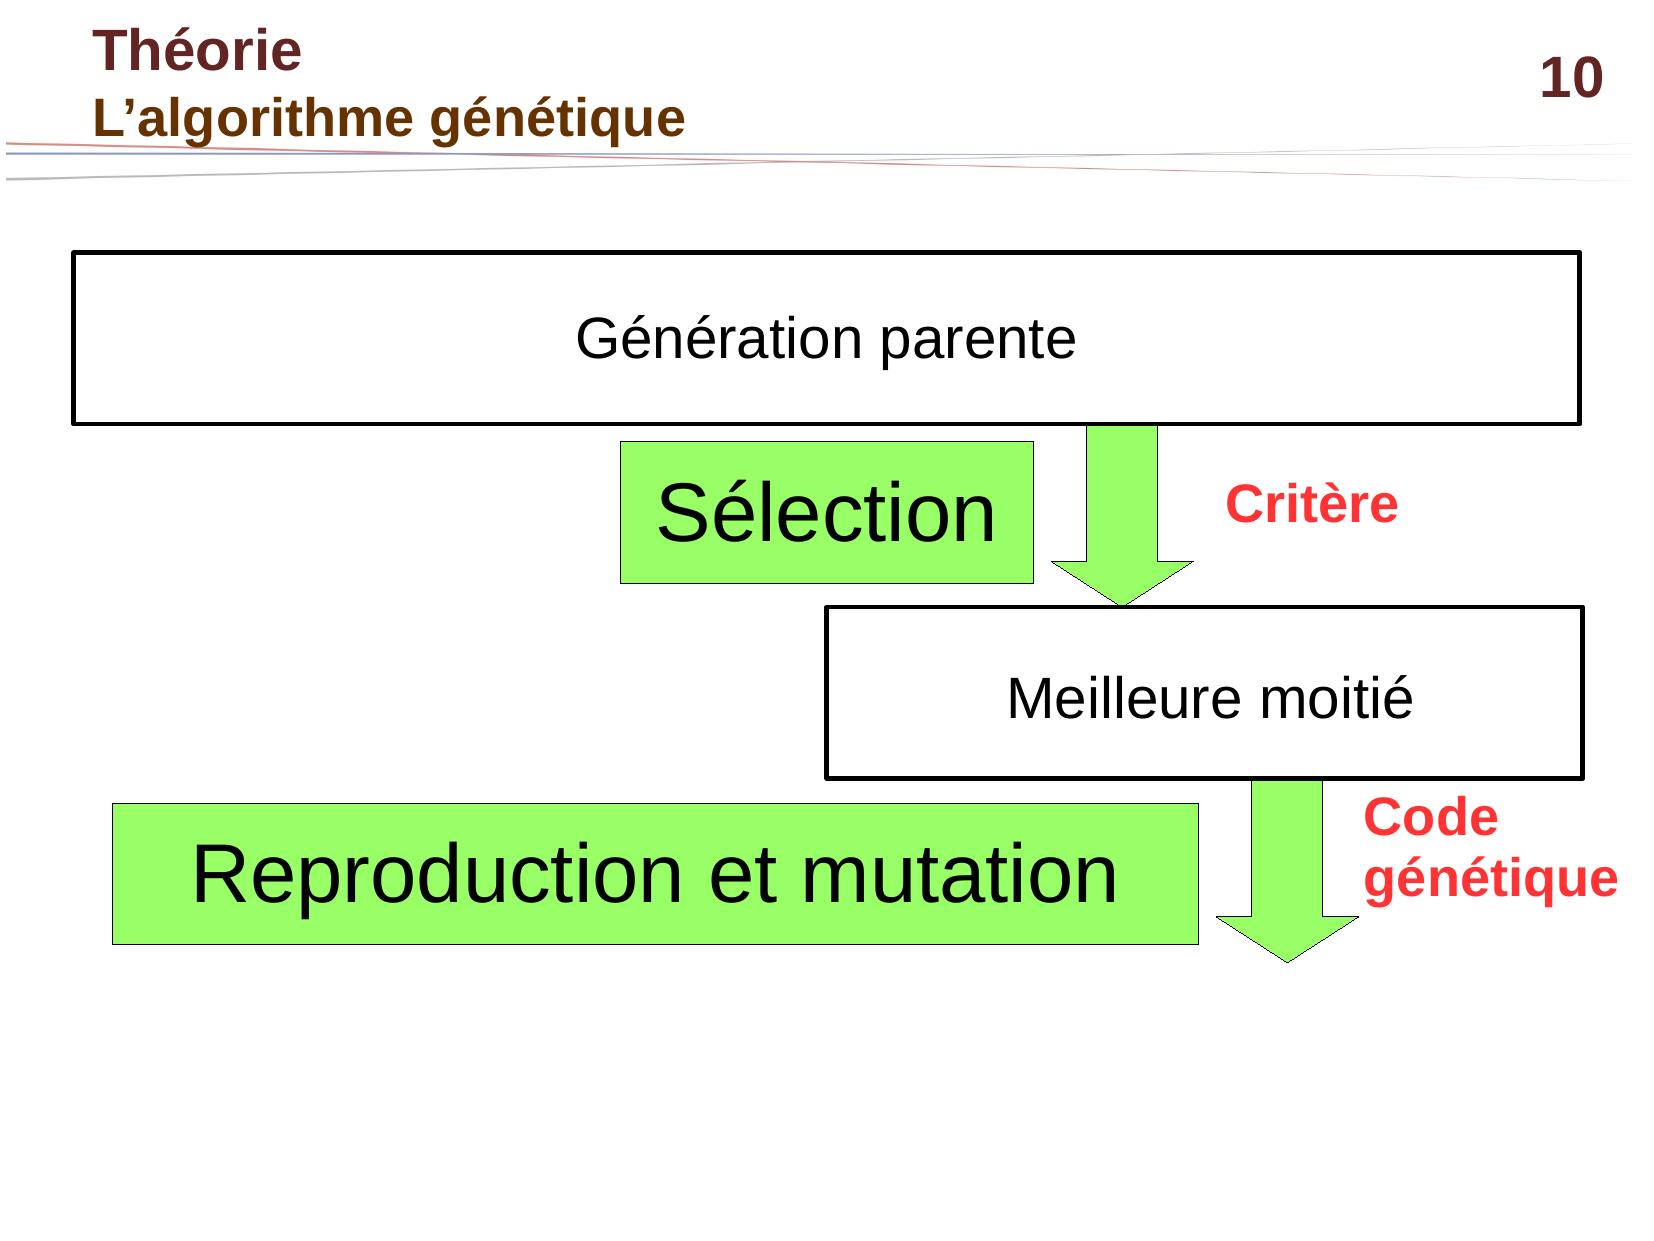

# Théorie L’algorithme génétique
10
Génération parente
Sélection
Critère
Meilleure moitié
Code
génétique
Reproduction et mutation